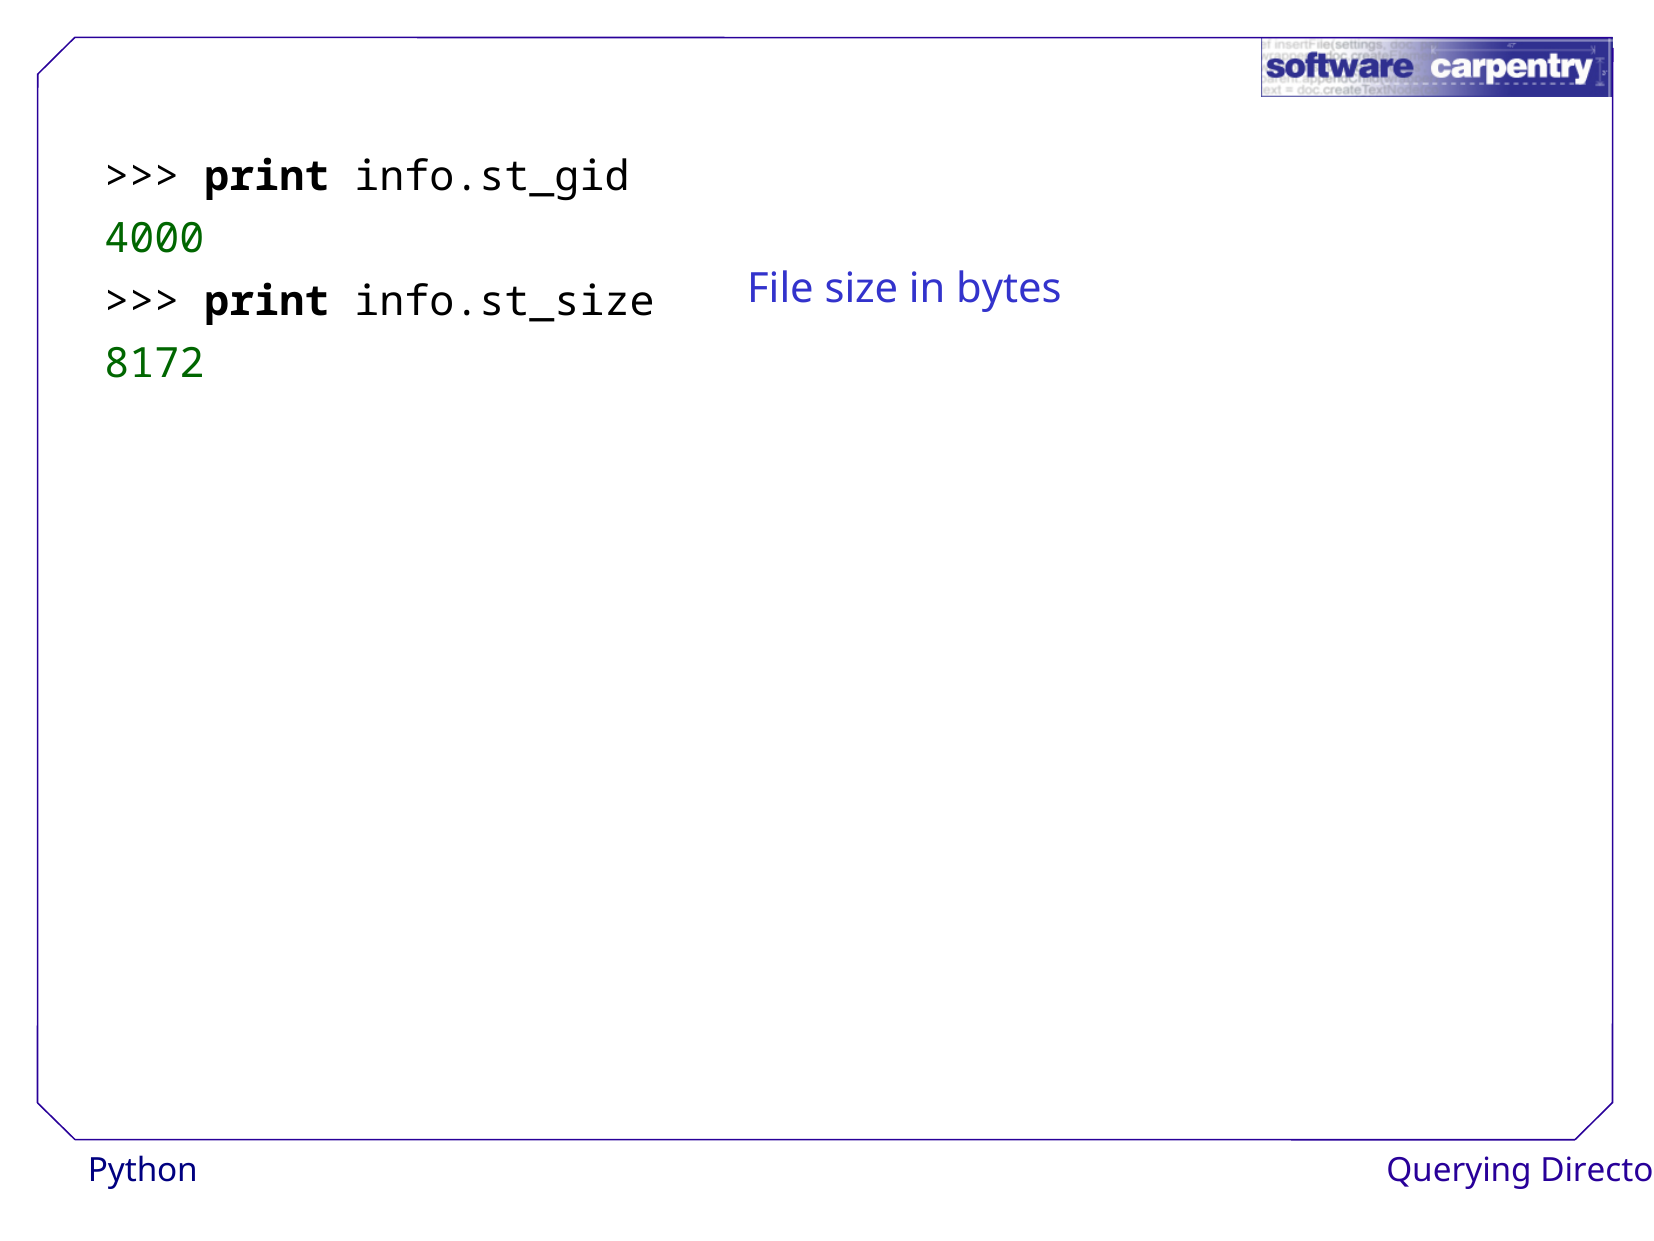

>>> print info.st_gid
4000
>>> print info.st_size
8172
File size in bytes